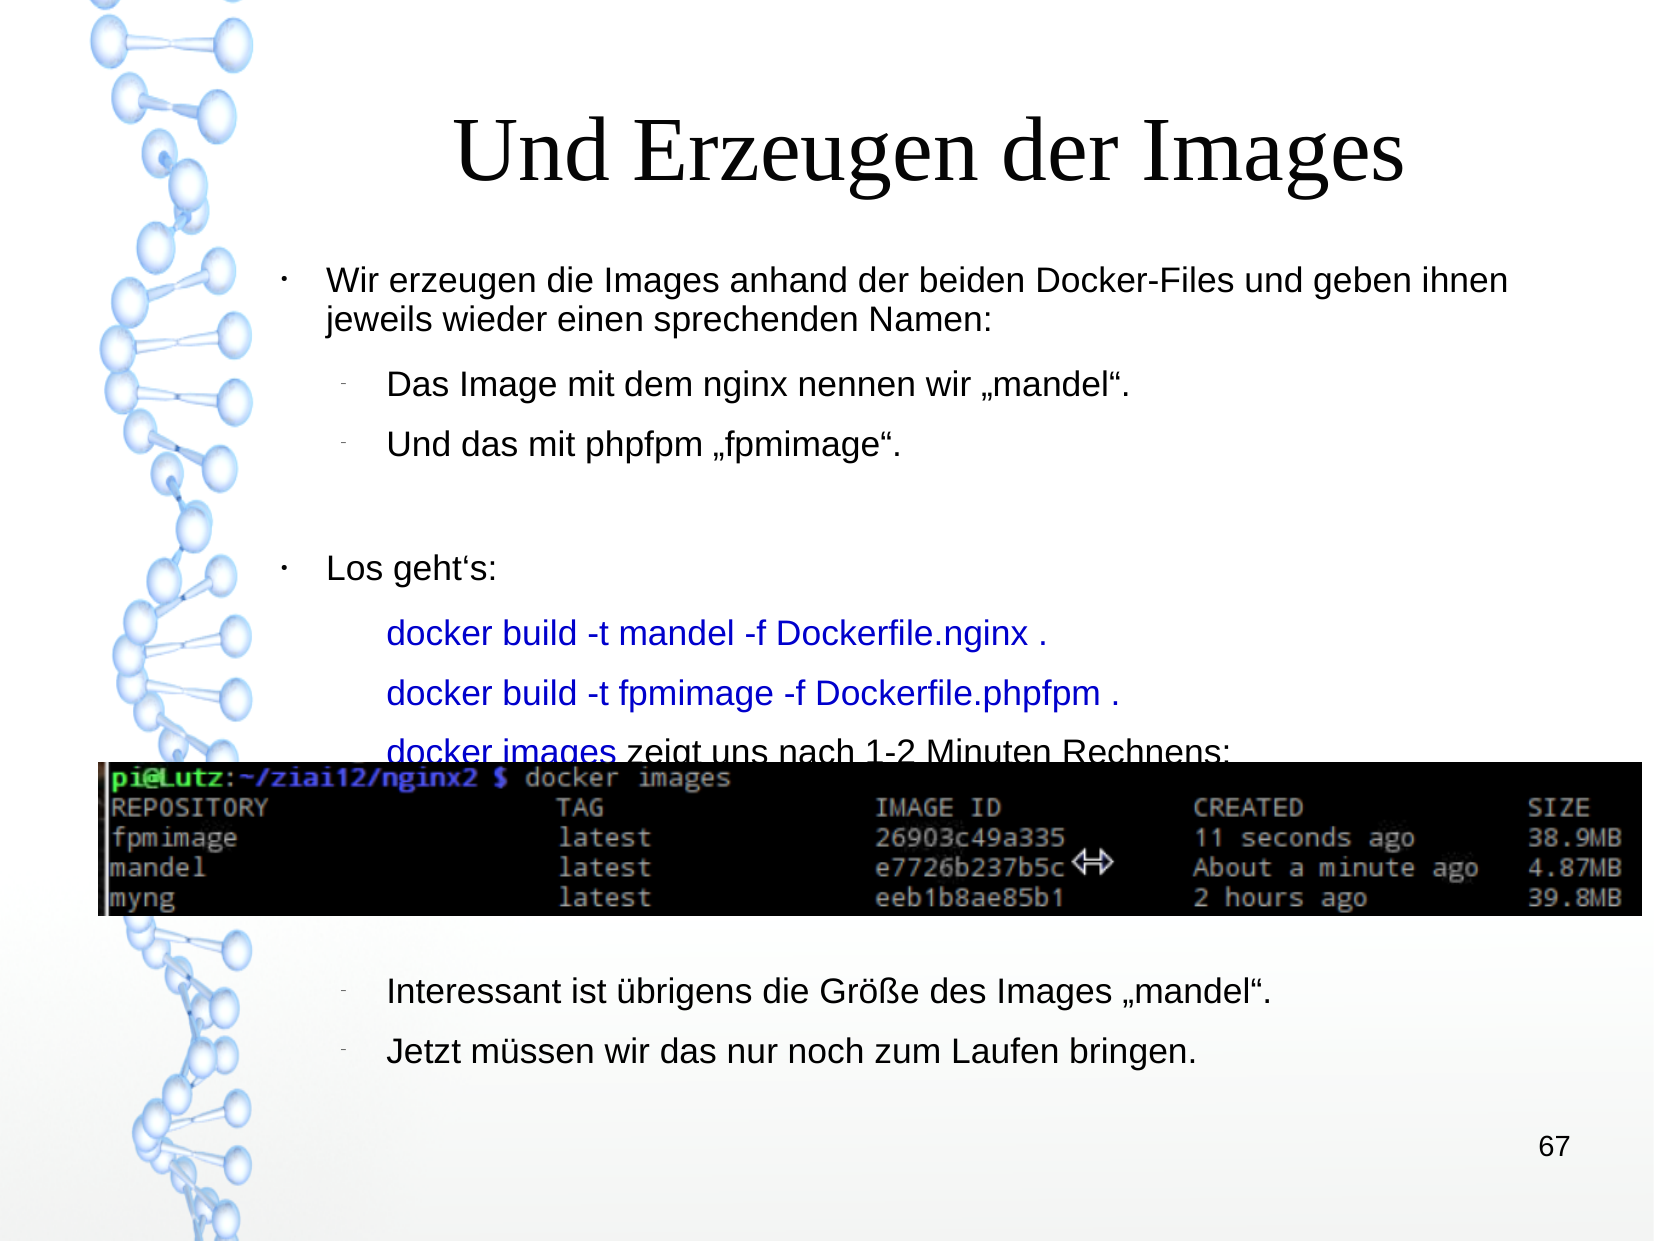

# Und Erzeugen der Images
Wir erzeugen die Images anhand der beiden Docker-Files und geben ihnen jeweils wieder einen sprechenden Namen:
Das Image mit dem nginx nennen wir „mandel“.
Und das mit phpfpm „fpmimage“.
Los geht‘s:
docker build -t mandel -f Dockerfile.nginx .
docker build -t fpmimage -f Dockerfile.phpfpm .
docker images zeigt uns nach 1-2 Minuten Rechnens:
Interessant ist übrigens die Größe des Images „mandel“.
Jetzt müssen wir das nur noch zum Laufen bringen.
67